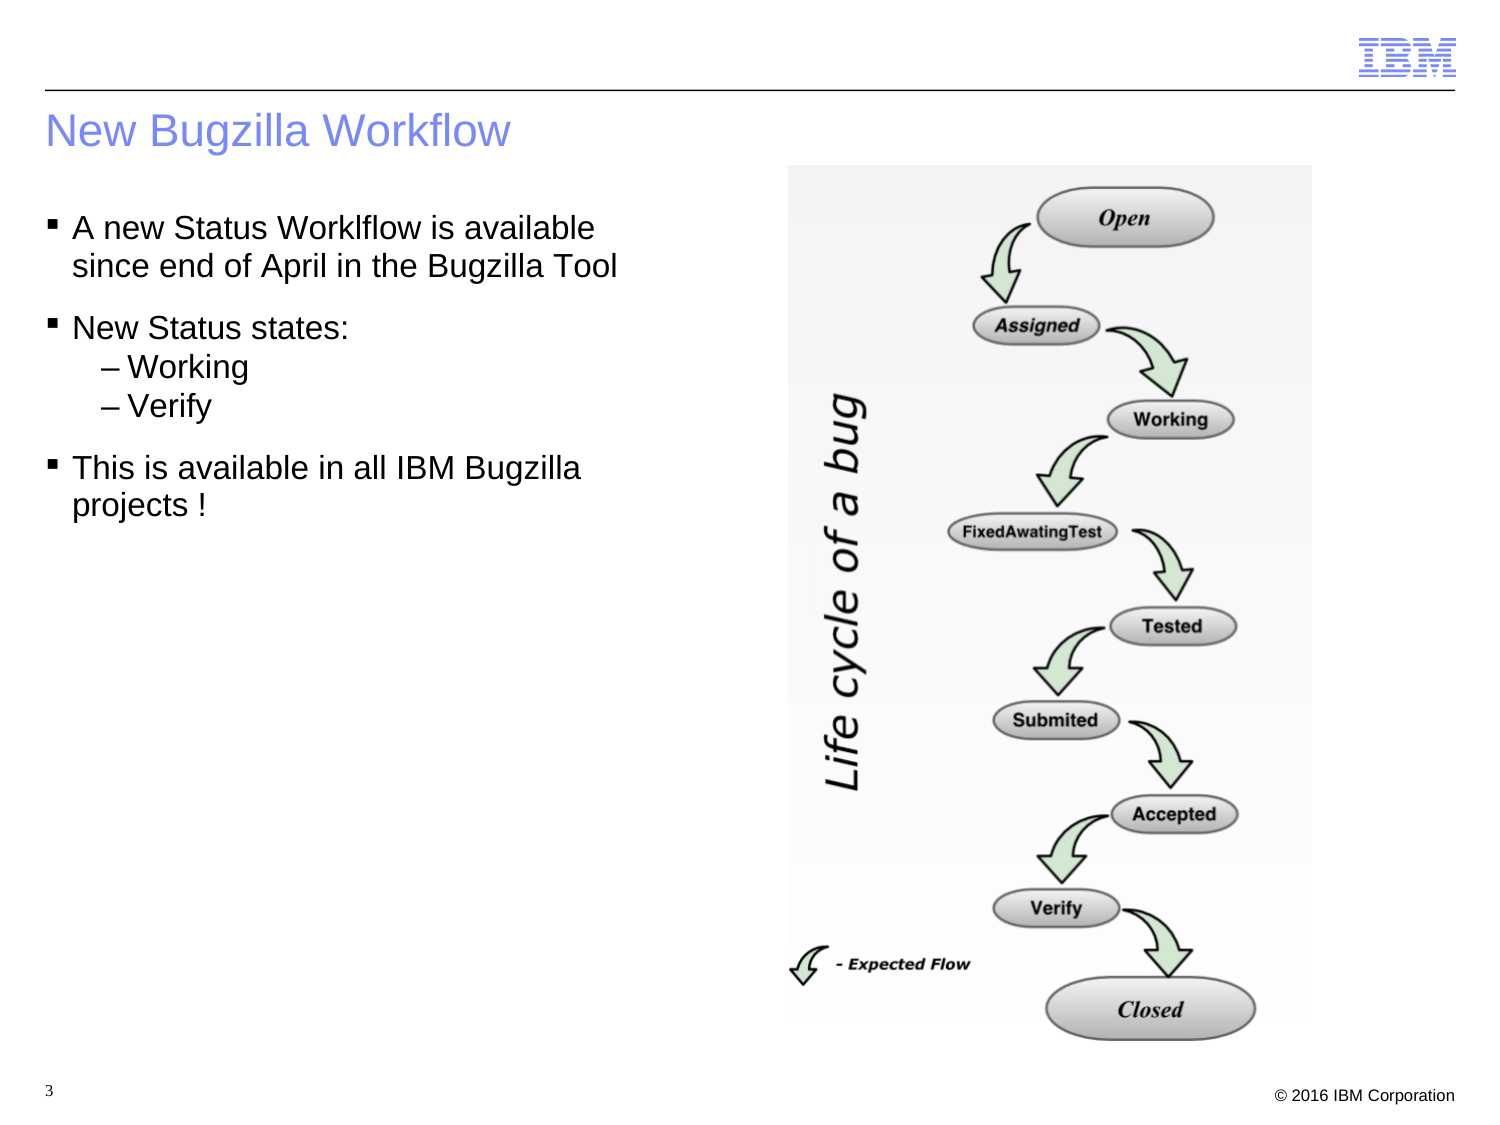

# New Bugzilla Workflow
A new Status Worklflow is available since end of April in the Bugzilla Tool
New Status states:
Working
Verify
This is available in all IBM Bugzilla projects !
3